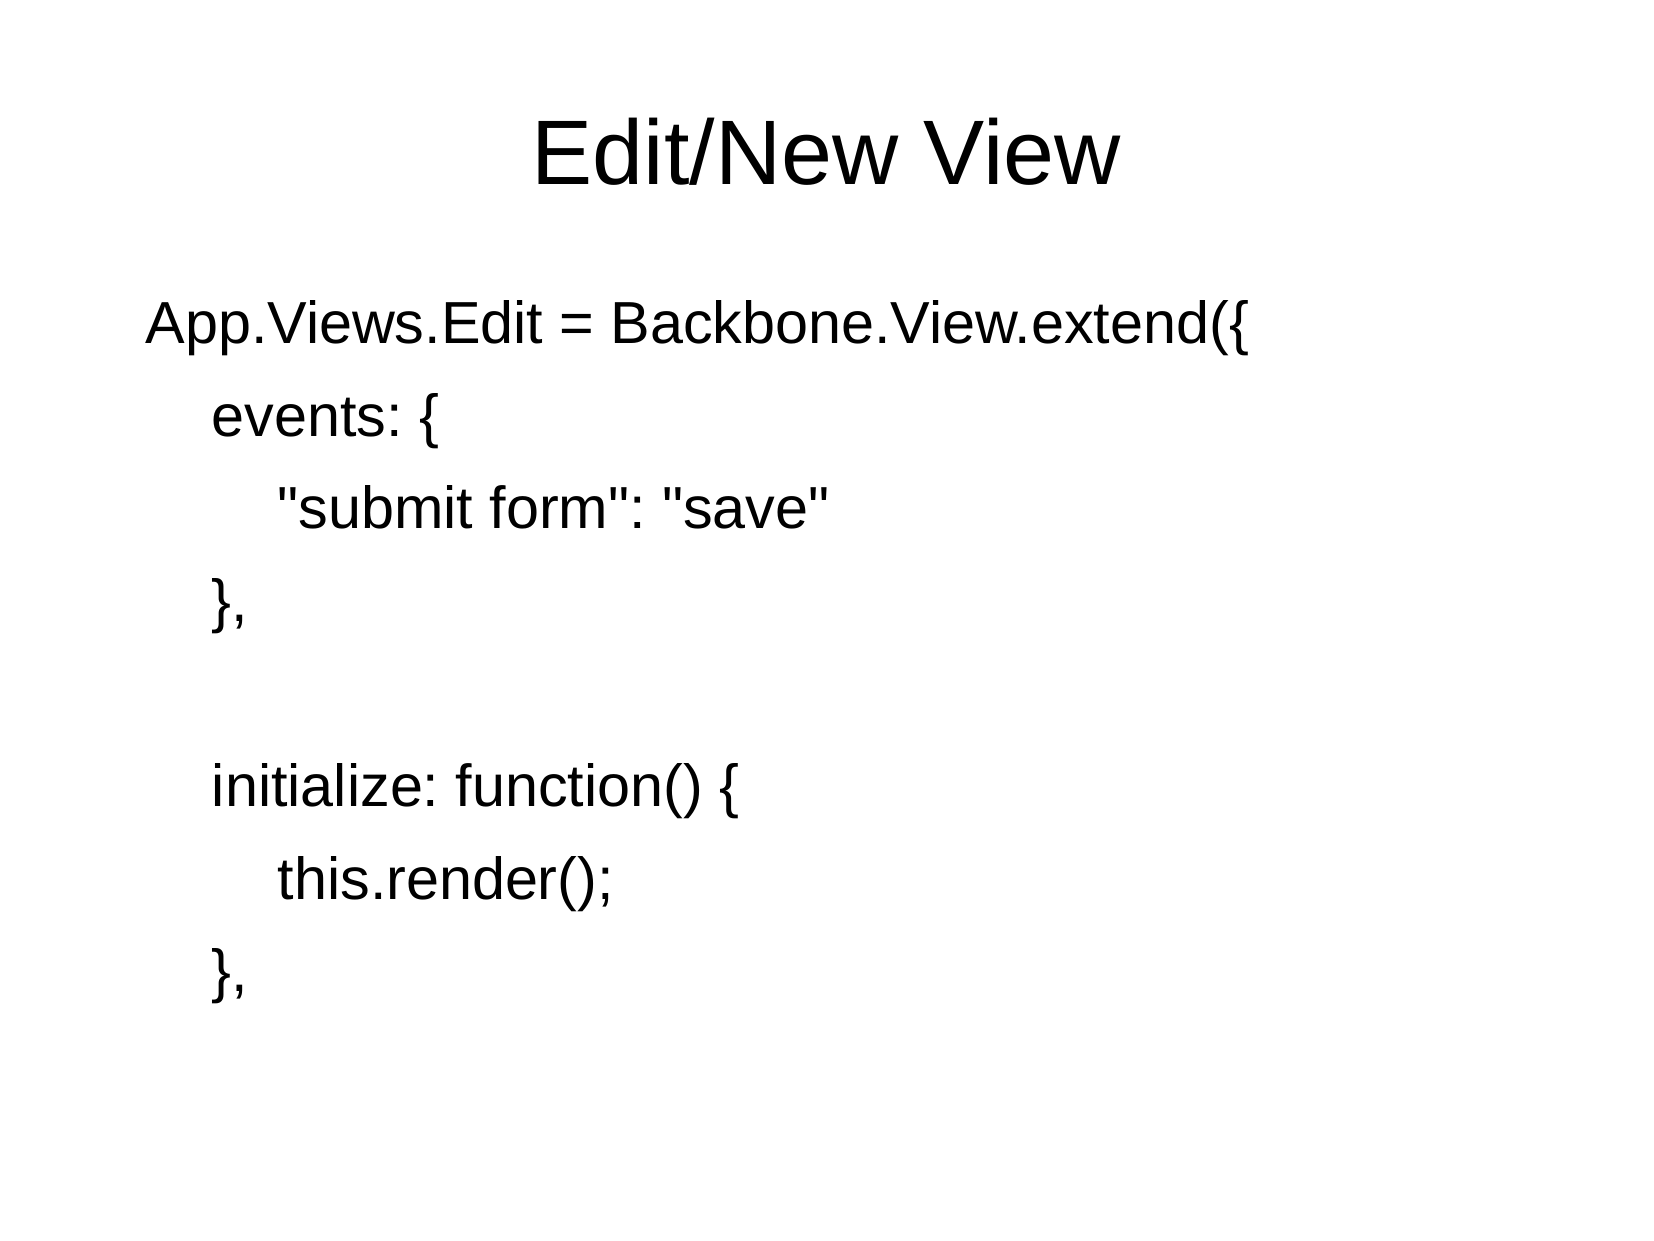

# Edit/New View
App.Views.Edit = Backbone.View.extend({
 events: {
 "submit form": "save"
 },
 initialize: function() {
 this.render();
 },